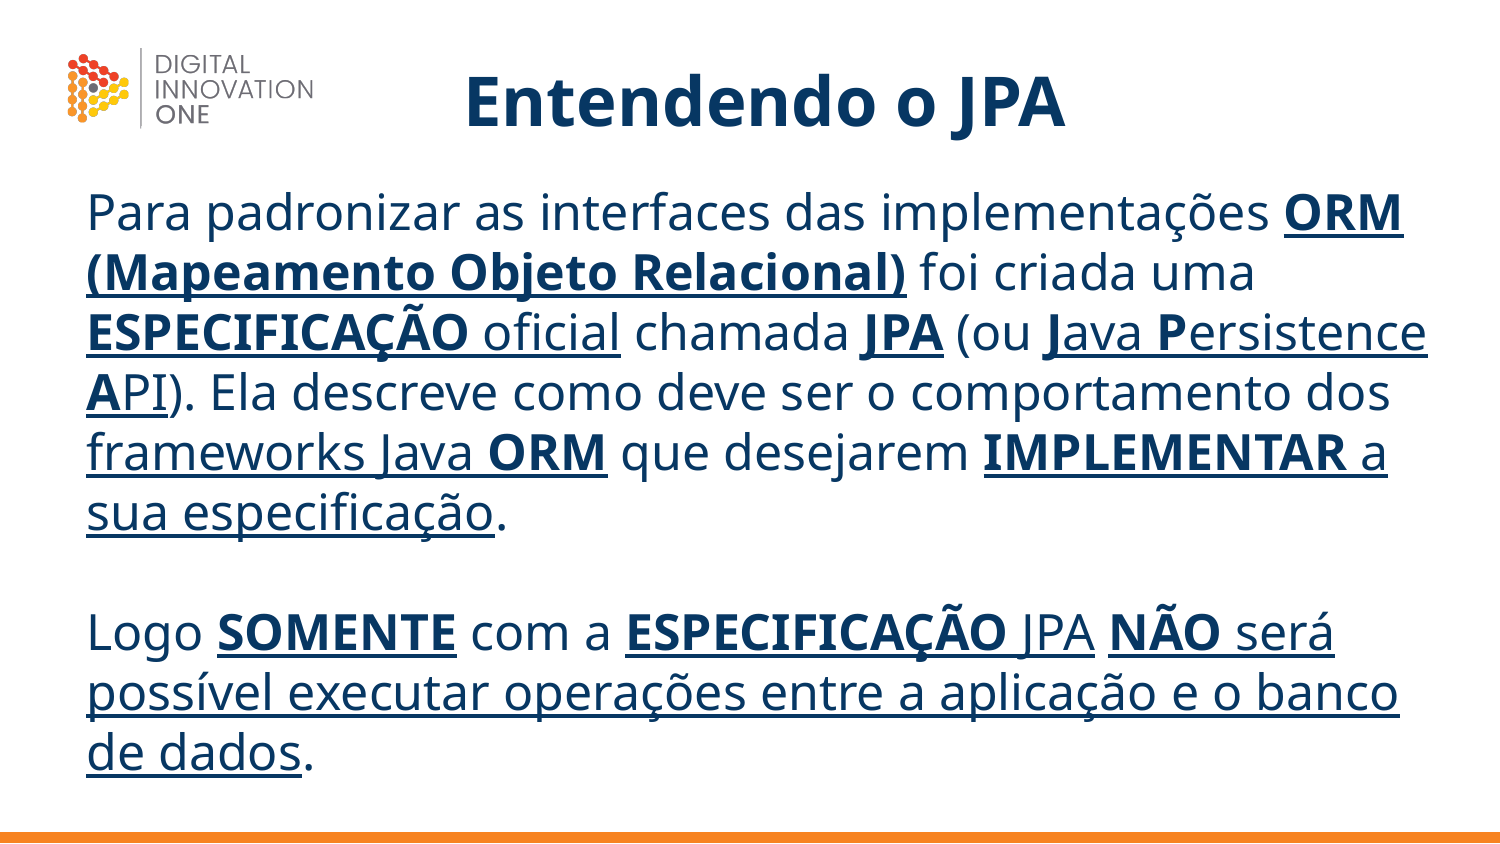

# Entendendo o JPA
Para padronizar as interfaces das implementações ORM (Mapeamento Objeto Relacional) foi criada uma ESPECIFICAÇÃO oficial chamada JPA (ou Java Persistence API). Ela descreve como deve ser o comportamento dos frameworks Java ORM que desejarem IMPLEMENTAR a sua especificação.
Logo SOMENTE com a ESPECIFICAÇÃO JPA NÃO será possível executar operações entre a aplicação e o banco de dados.